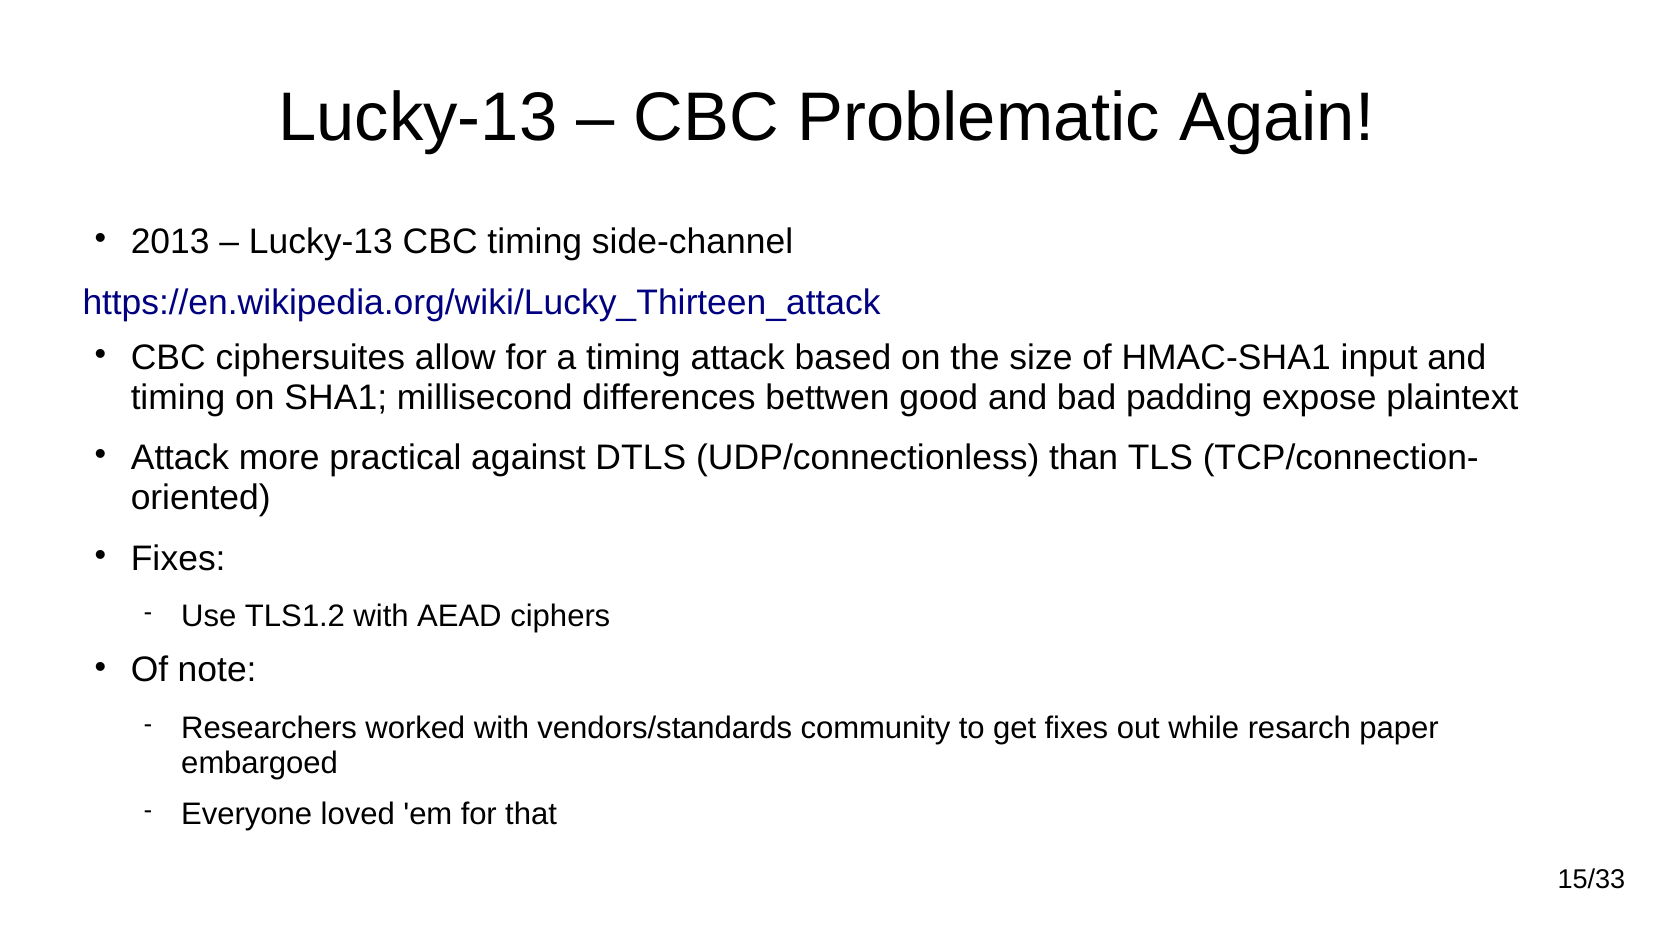

# Lucky-13 – CBC Problematic Again!
2013 – Lucky-13 CBC timing side-channel
https://en.wikipedia.org/wiki/Lucky_Thirteen_attack
CBC ciphersuites allow for a timing attack based on the size of HMAC-SHA1 input and timing on SHA1; millisecond differences bettwen good and bad padding expose plaintext
Attack more practical against DTLS (UDP/connectionless) than TLS (TCP/connection-oriented)
Fixes:
Use TLS1.2 with AEAD ciphers
Of note:
Researchers worked with vendors/standards community to get fixes out while resarch paper embargoed
Everyone loved 'em for that